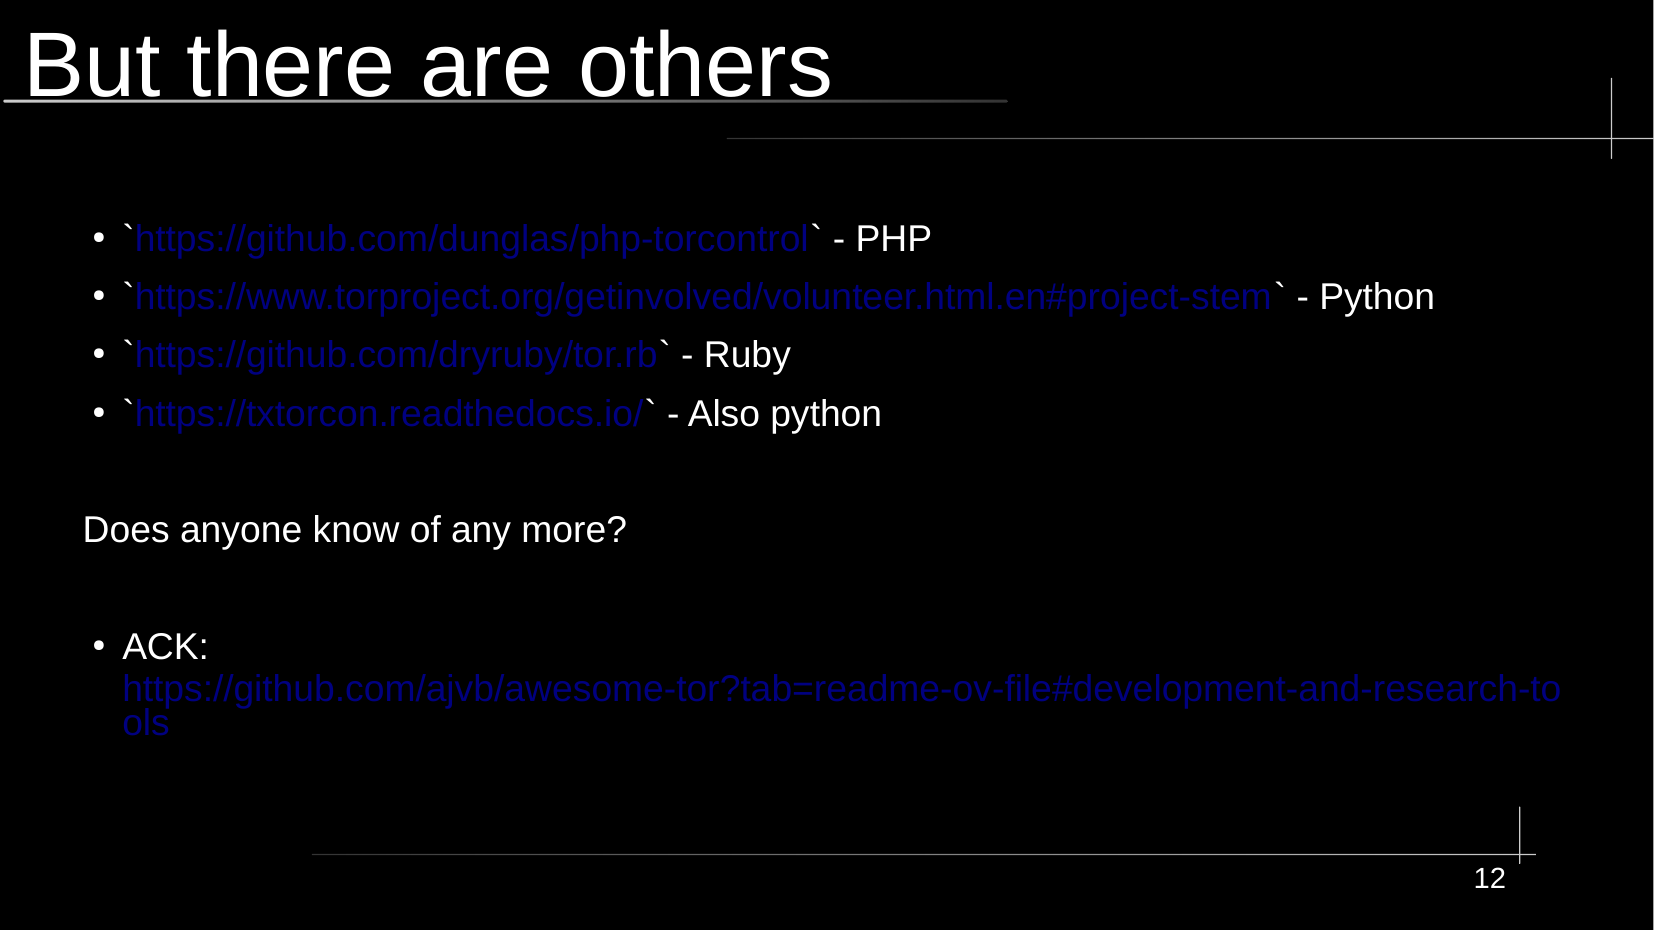

# But there are others
`https://github.com/dunglas/php-torcontrol` - PHP
`https://www.torproject.org/getinvolved/volunteer.html.en#project-stem` - Python
`https://github.com/dryruby/tor.rb` - Ruby
`https://txtorcon.readthedocs.io/` - Also python
Does anyone know of any more?
ACK: https://github.com/ajvb/awesome-tor?tab=readme-ov-file#development-and-research-tools
12